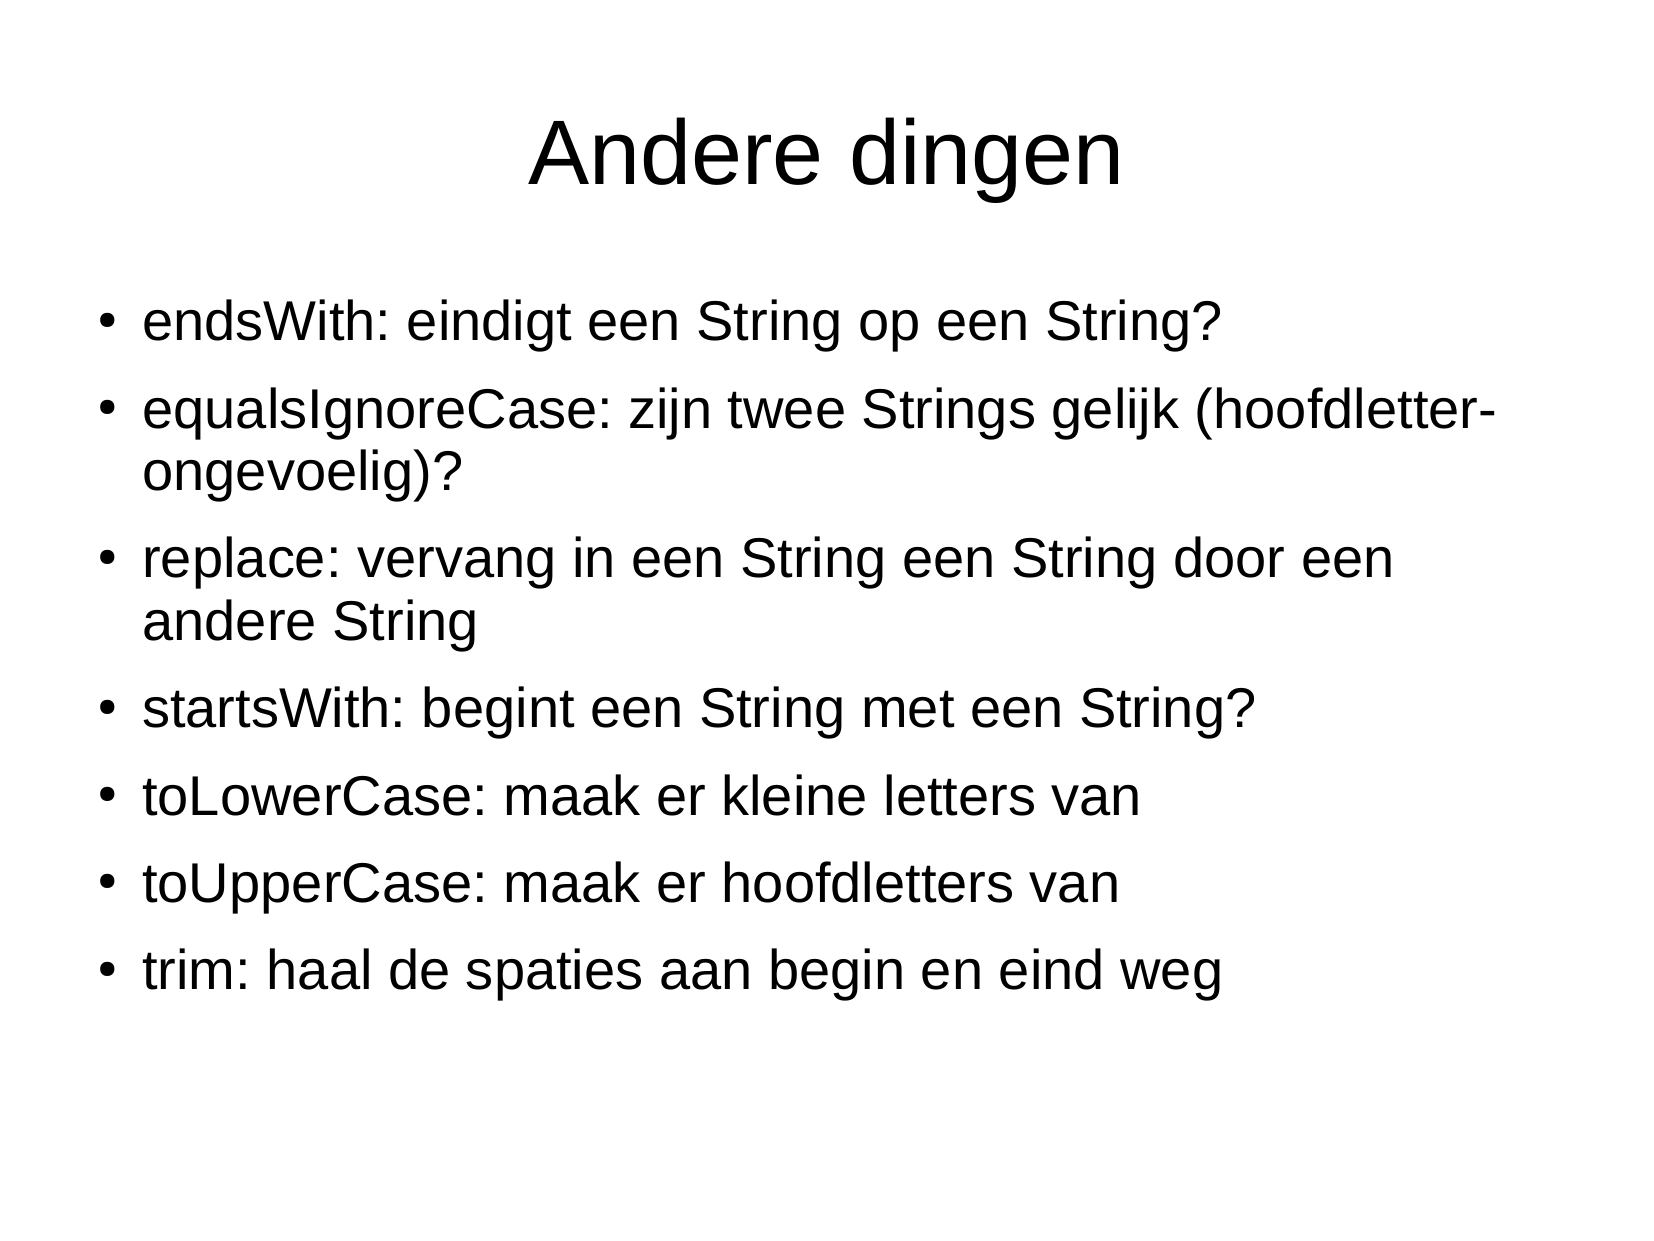

# Andere dingen
endsWith: eindigt een String op een String?
equalsIgnoreCase: zijn twee Strings gelijk (hoofdletter-ongevoelig)?
replace: vervang in een String een String door een andere String
startsWith: begint een String met een String?
toLowerCase: maak er kleine letters van
toUpperCase: maak er hoofdletters van
trim: haal de spaties aan begin en eind weg